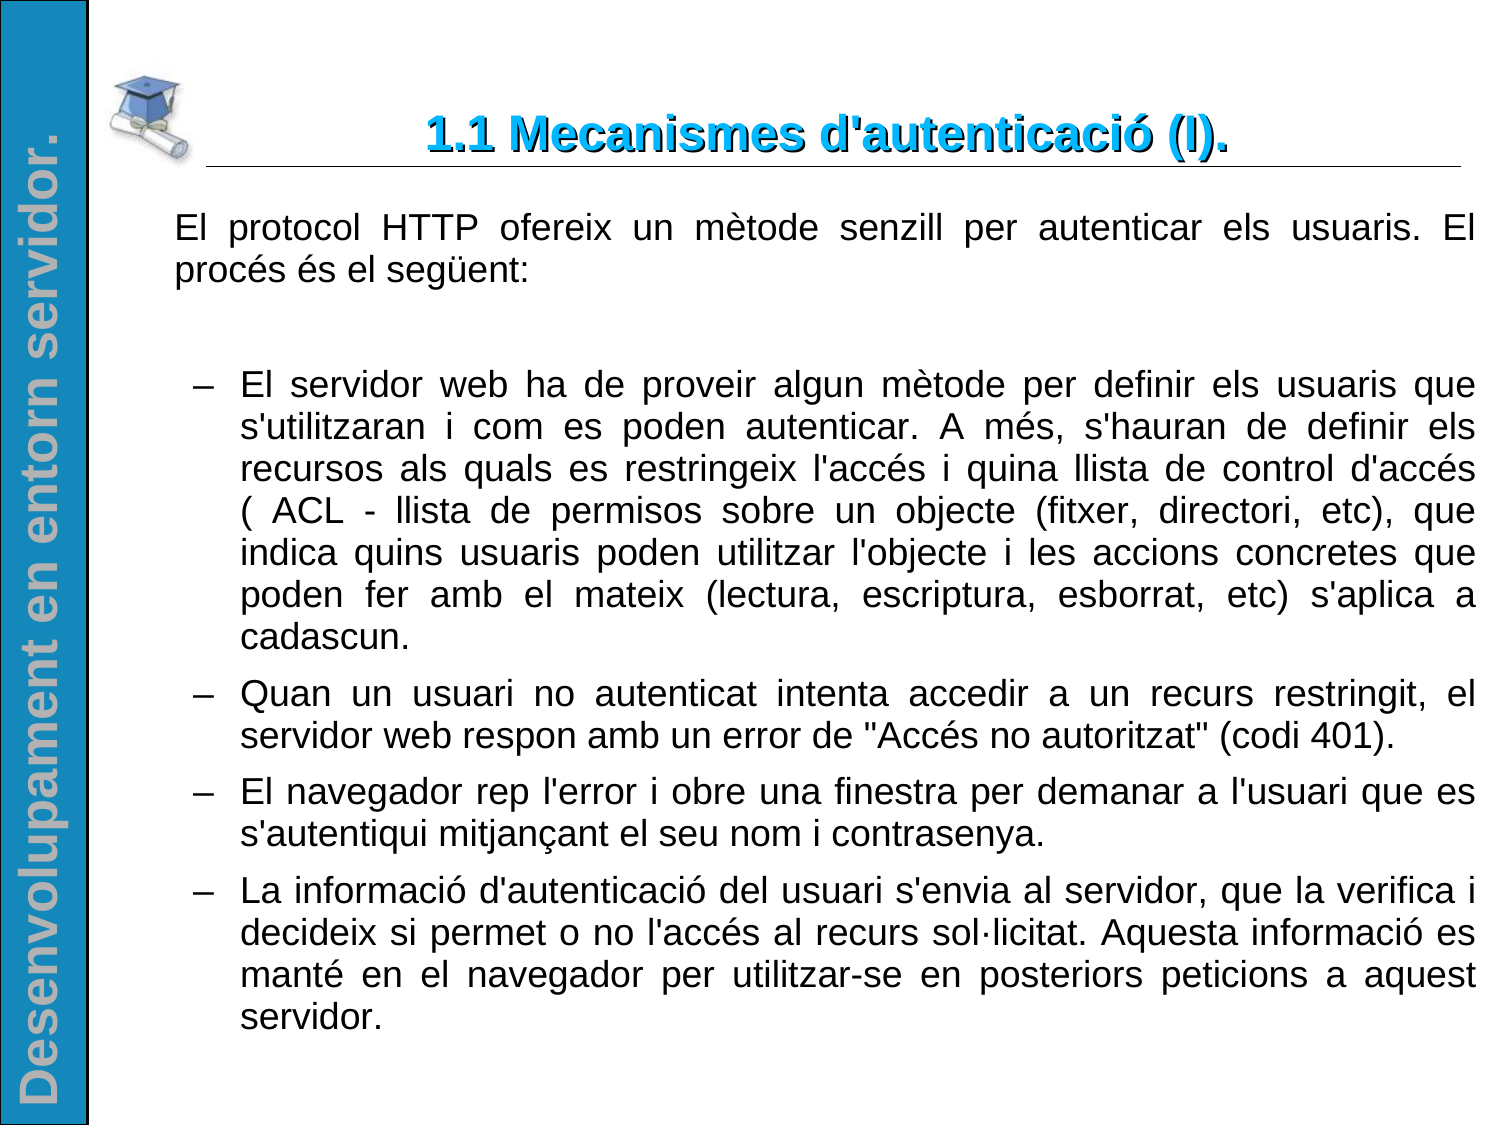

# 1.1 Mecanismes d'autenticació (I).
El protocol HTTP ofereix un mètode senzill per autenticar els usuaris. El procés és el següent:
El servidor web ha de proveir algun mètode per definir els usuaris que s'utilitzaran i com es poden autenticar. A més, s'hauran de definir els recursos als quals es restringeix l'accés i quina llista de control d'accés ( ACL - llista de permisos sobre un objecte (fitxer, directori, etc), que indica quins usuaris poden utilitzar l'objecte i les accions concretes que poden fer amb el mateix (lectura, escriptura, esborrat, etc) s'aplica a cadascun.
Quan un usuari no autenticat intenta accedir a un recurs restringit, el servidor web respon amb un error de "Accés no autoritzat" (codi 401).
El navegador rep l'error i obre una finestra per demanar a l'usuari que es s'autentiqui mitjançant el seu nom i contrasenya.
La informació d'autenticació del usuari s'envia al servidor, que la verifica i decideix si permet o no l'accés al recurs sol·licitat. Aquesta informació es manté en el navegador per utilitzar-se en posteriors peticions a aquest servidor.